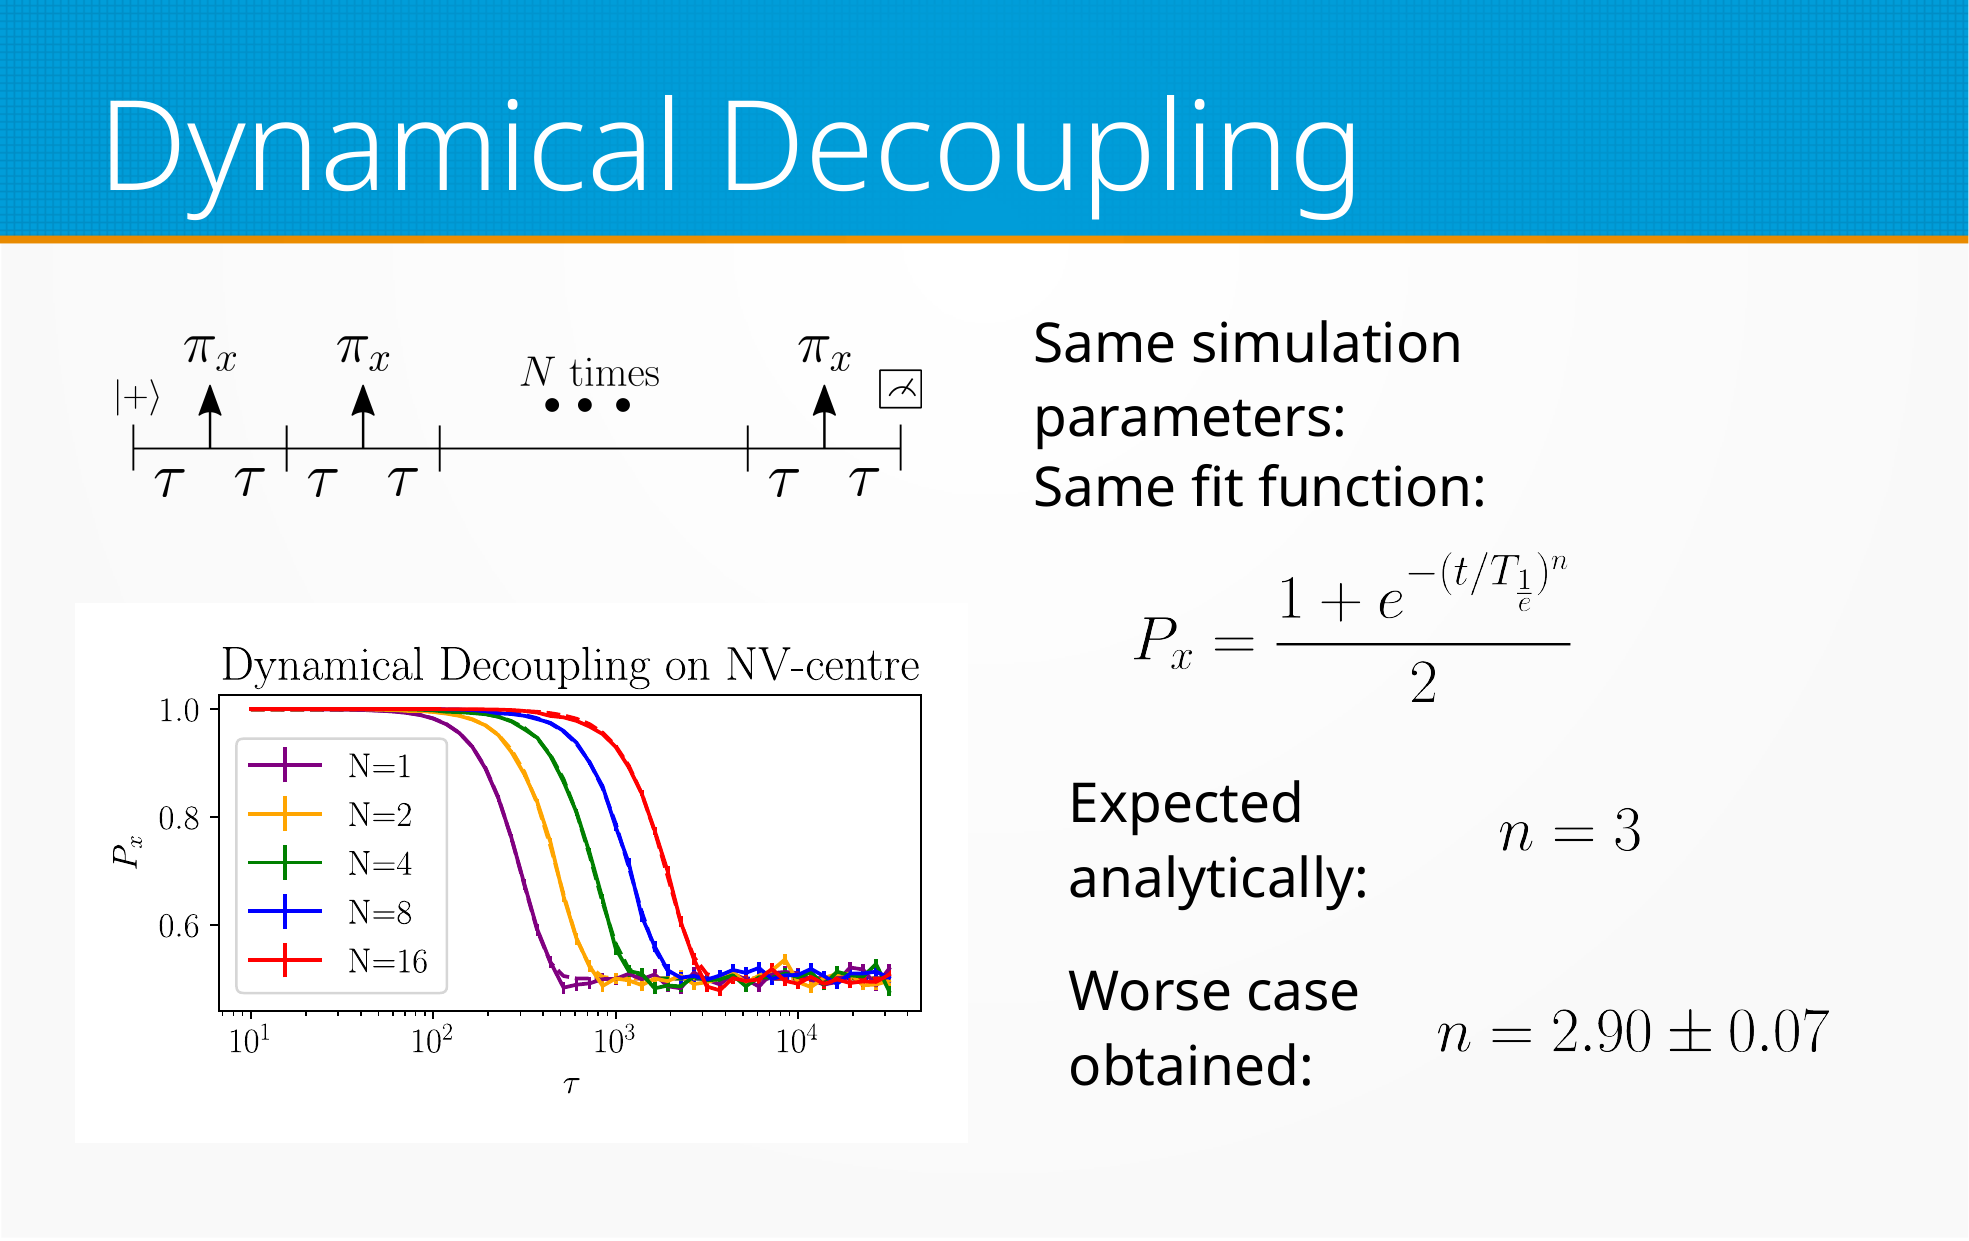

# Dynamical Decoupling
Same simulation parameters:
Same fit function:
Expected analytically:
Worse case
obtained: